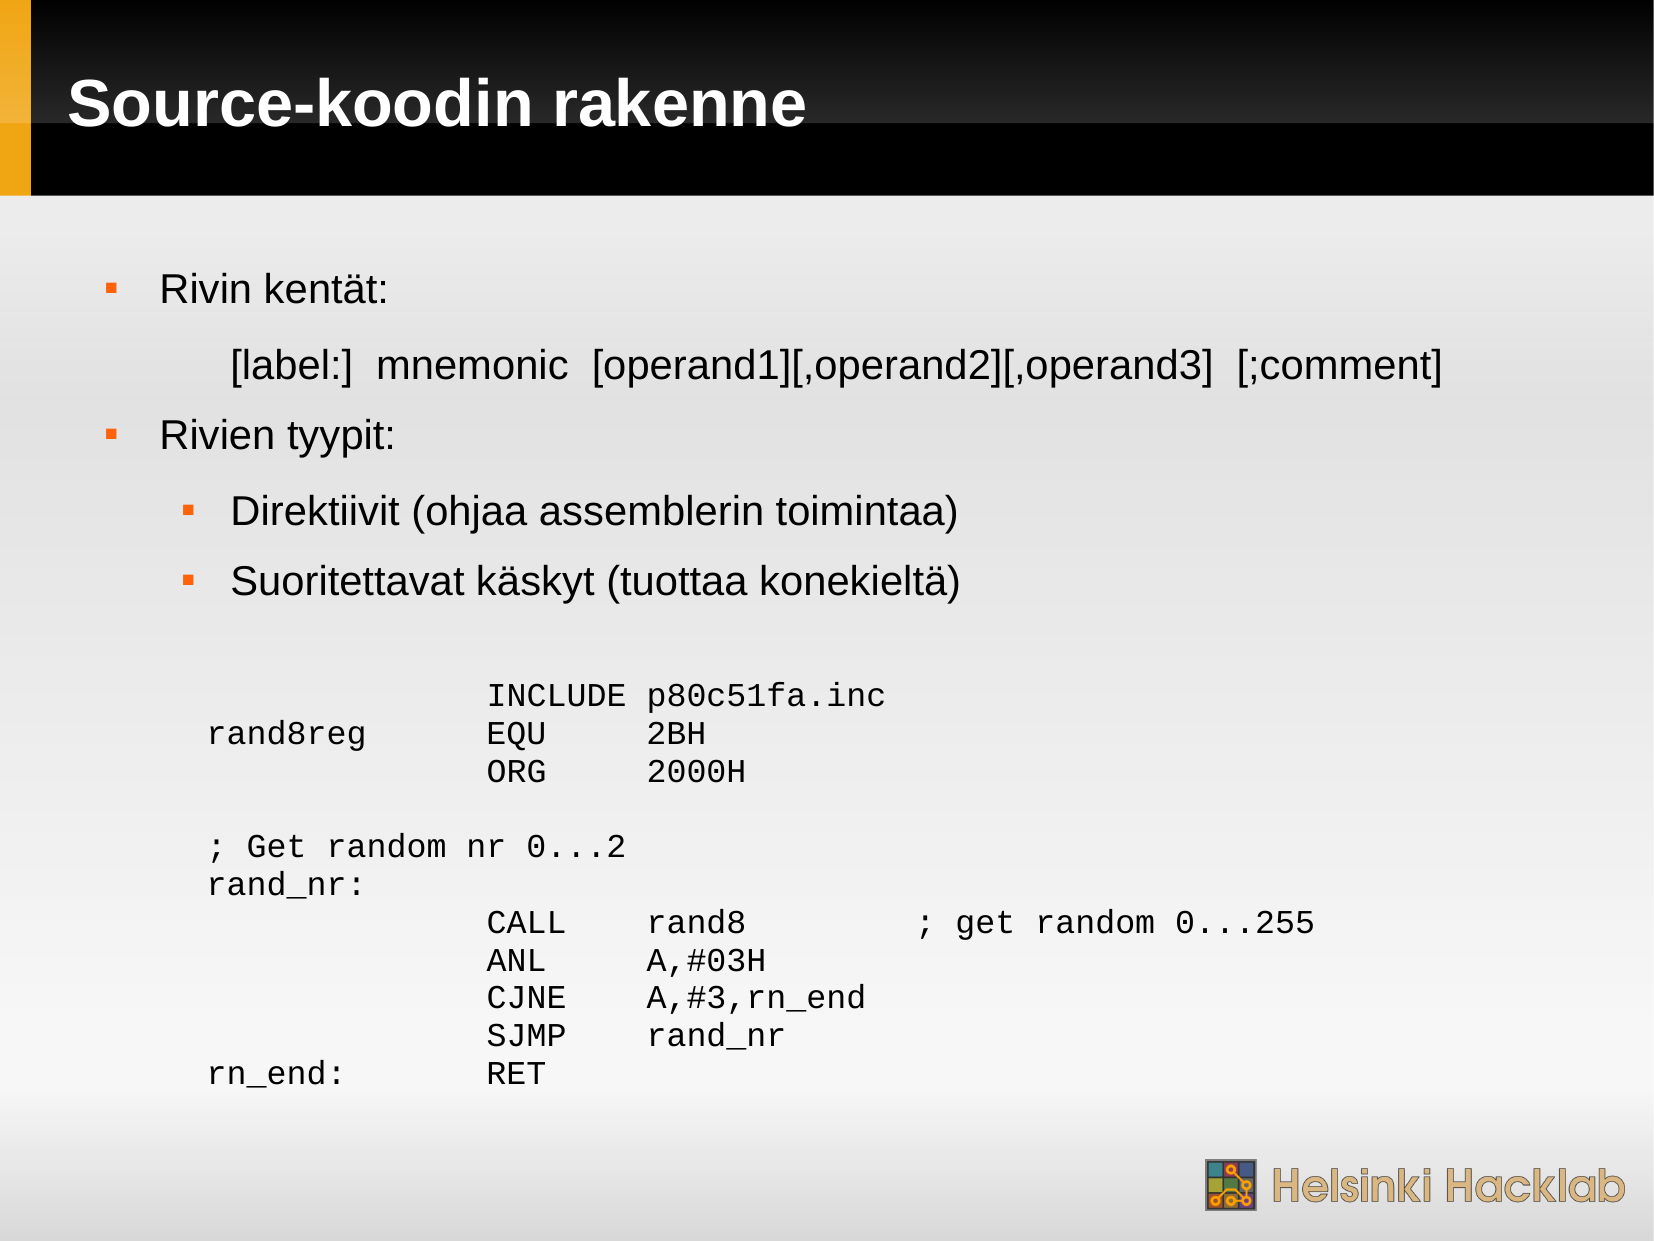

# Source-koodin rakenne
Rivin kentät:
[label:] mnemonic [operand1][,operand2][,operand3] [;comment]
Rivien tyypit:
Direktiivit (ohjaa assemblerin toimintaa)
Suoritettavat käskyt (tuottaa konekieltä)
 INCLUDE p80c51fa.inc
rand8reg EQU 2BH
 ORG 2000H
; Get random nr 0...2
rand_nr:
 CALL rand8		; get random 0...255
 ANL A,#03H
 CJNE A,#3,rn_end
 SJMP rand_nr
rn_end: RET